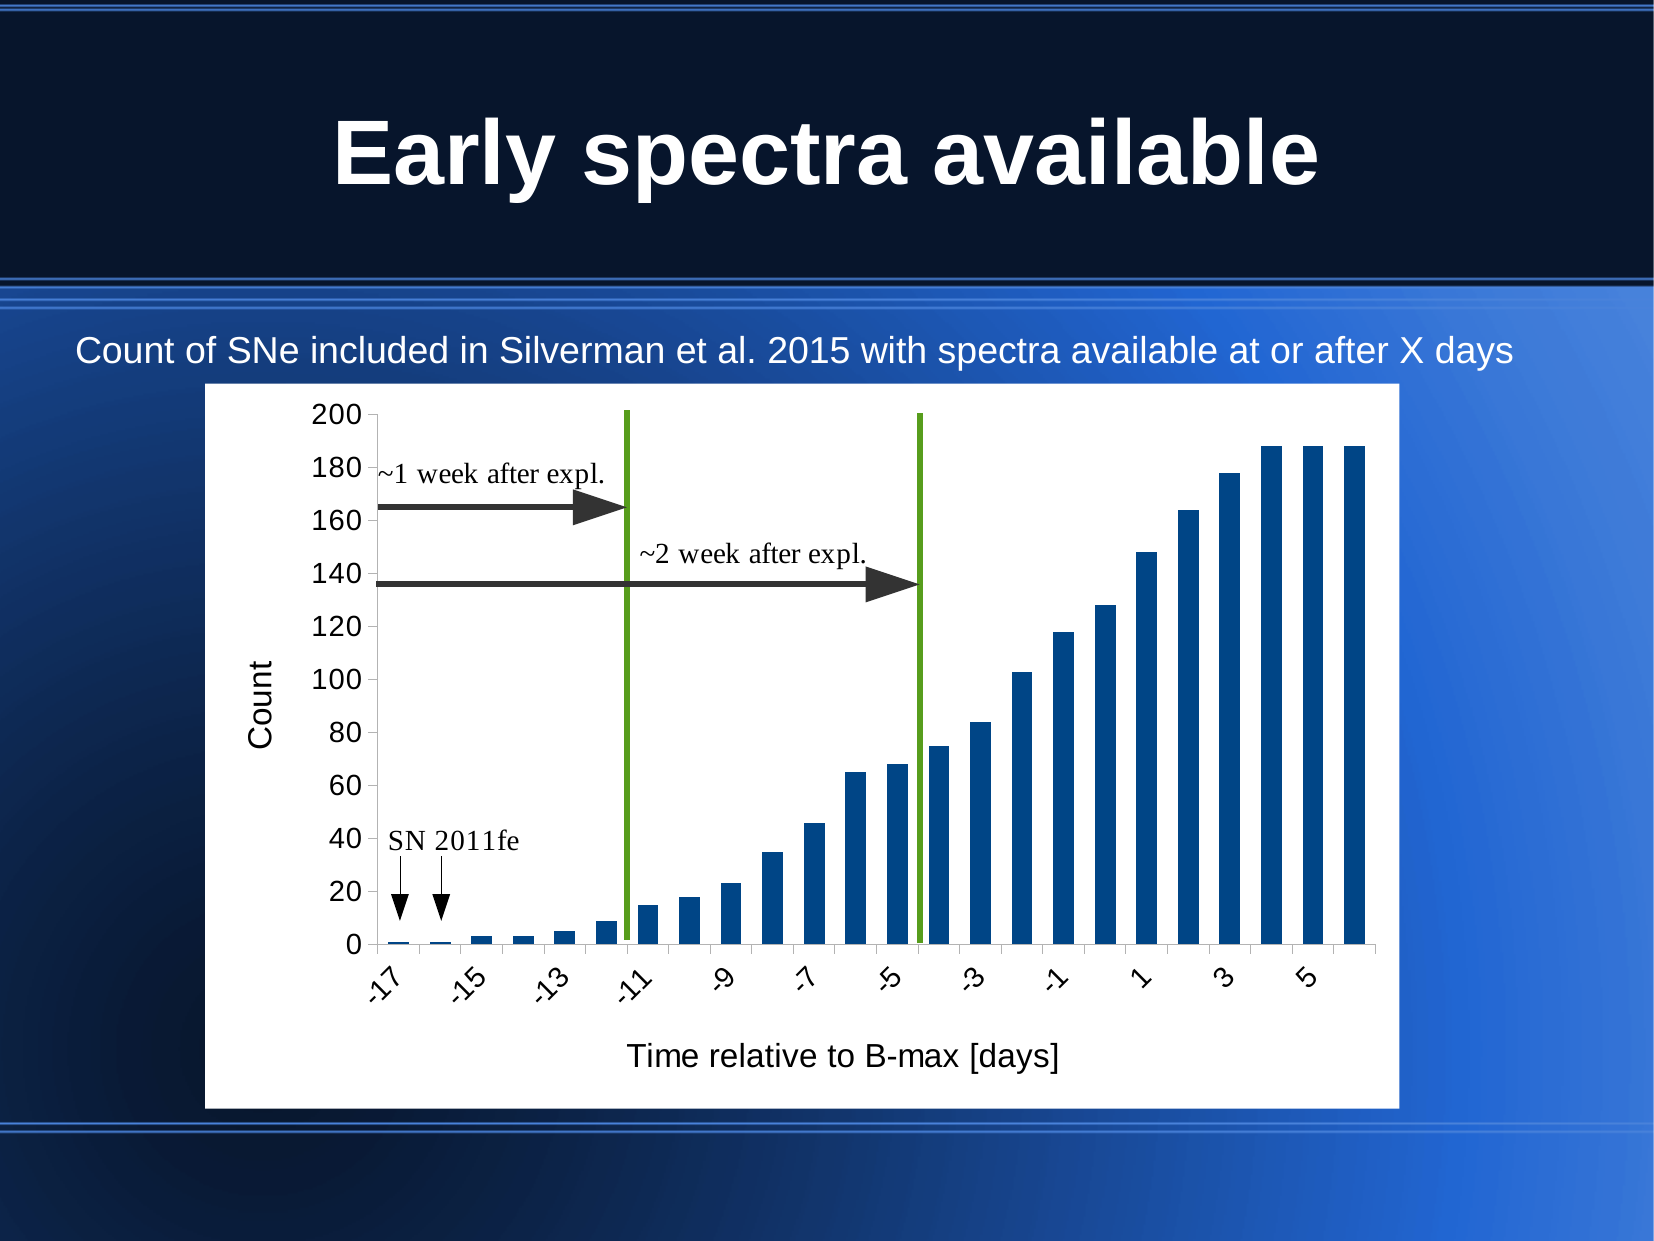

# Early spectra available
Count of SNe included in Silverman et al. 2015 with spectra available at or after X days
### Chart
| Category | Column B |
|---|---|
| -17 | 1.0 |
| -16 | 1.0 |
| -15 | 3.0 |
| -14 | 3.0 |
| -13 | 5.0 |
| -12 | 9.0 |
| -11 | 15.0 |
| -10 | 18.0 |
| -9 | 23.0 |
| -8 | 35.0 |
| -7 | 46.0 |
| -6 | 65.0 |
| -5 | 68.0 |
| -4 | 75.0 |
| -3 | 84.0 |
| -2 | 103.0 |
| -1 | 118.0 |
| 0 | 128.0 |
| 1 | 148.0 |
| 2 | 164.0 |
| 3 | 178.0 |
| 4 | 188.0 |
| 5 | 188.0 |
| 6 | 188.0 |